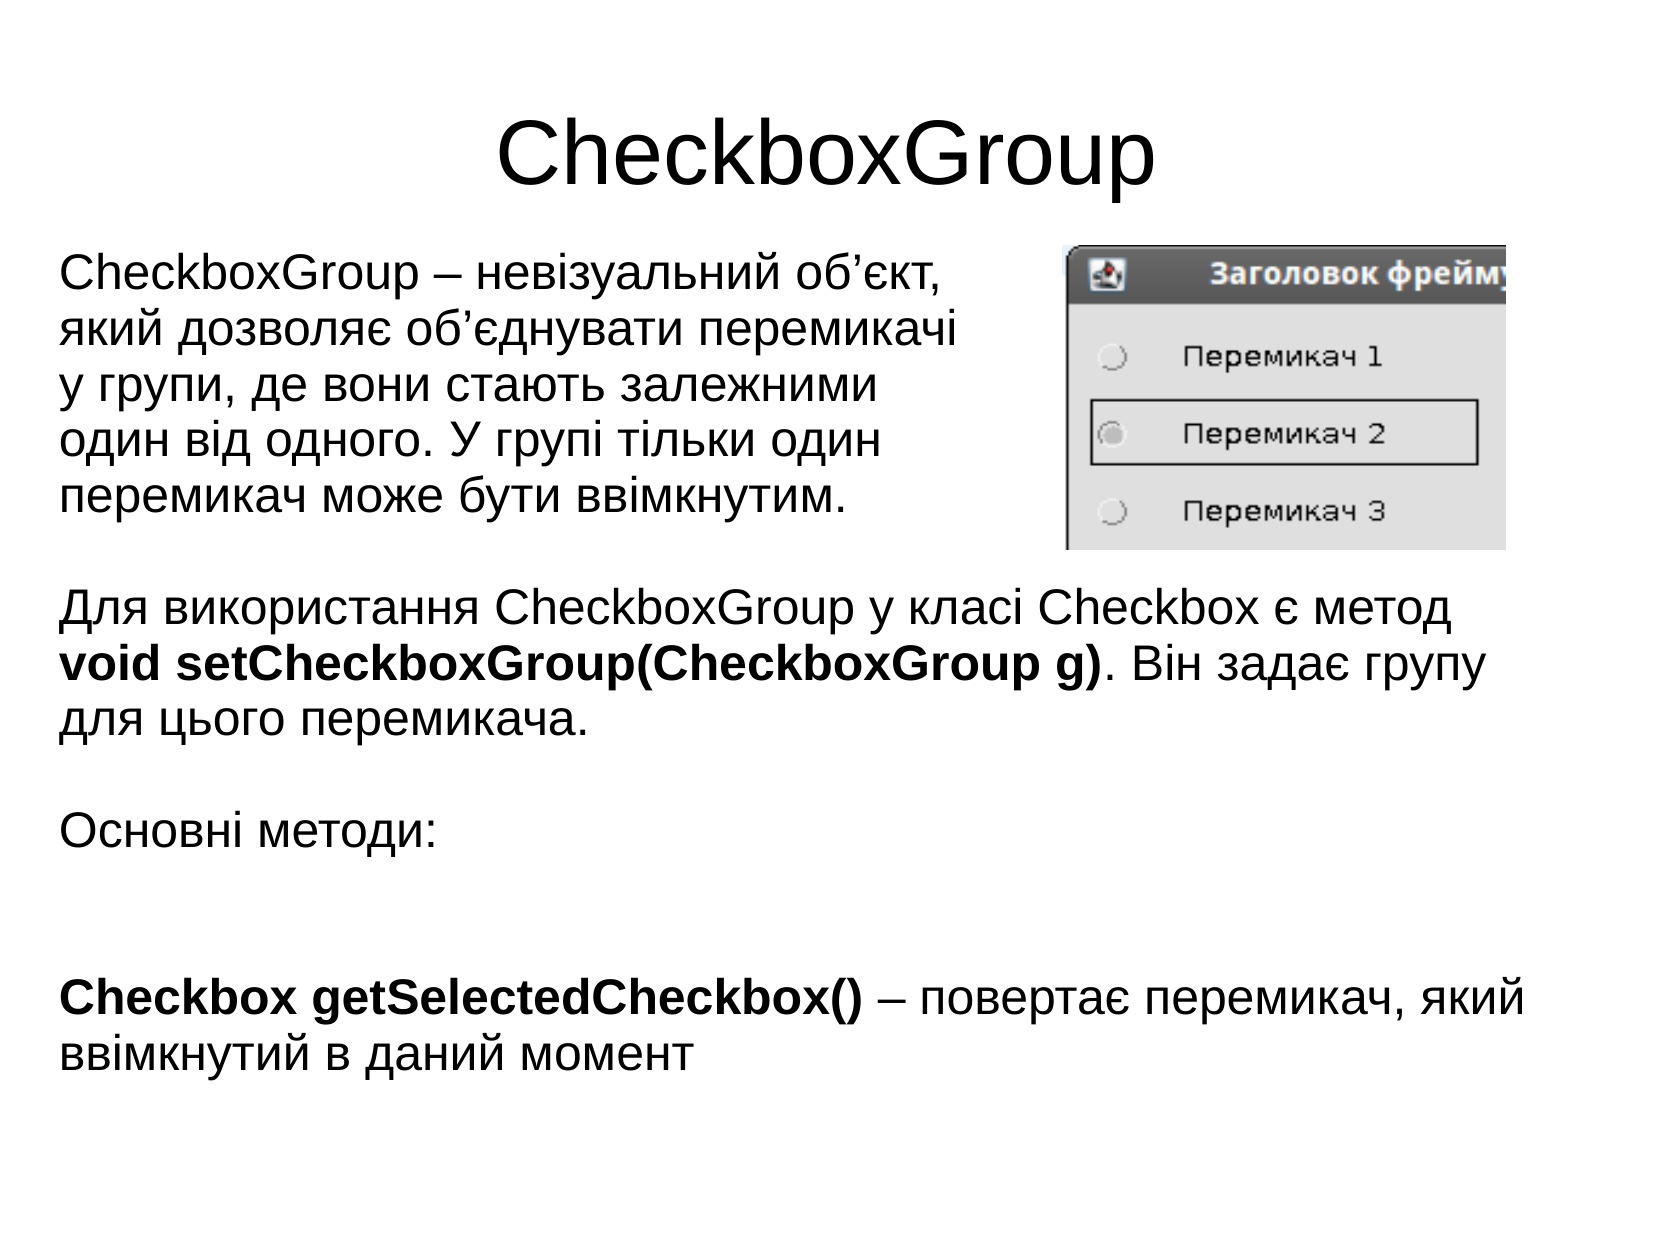

# CheckboxGroup
CheckboxGroup – невізуальний об’єкт,
який дозволяє об’єднувати перемикачі
у групи, де вони стають залежними
один від одного. У групі тільки один
перемикач може бути ввімкнутим.
Для використання CheckboxGroup у класі Checkbox є метод
void setCheckboxGroup(CheckboxGroup g). Він задає групу для цього перемикача.
Основні методи:
Checkbox getSelectedCheckbox() – повертає перемикач, який ввімкнутий в даний момент